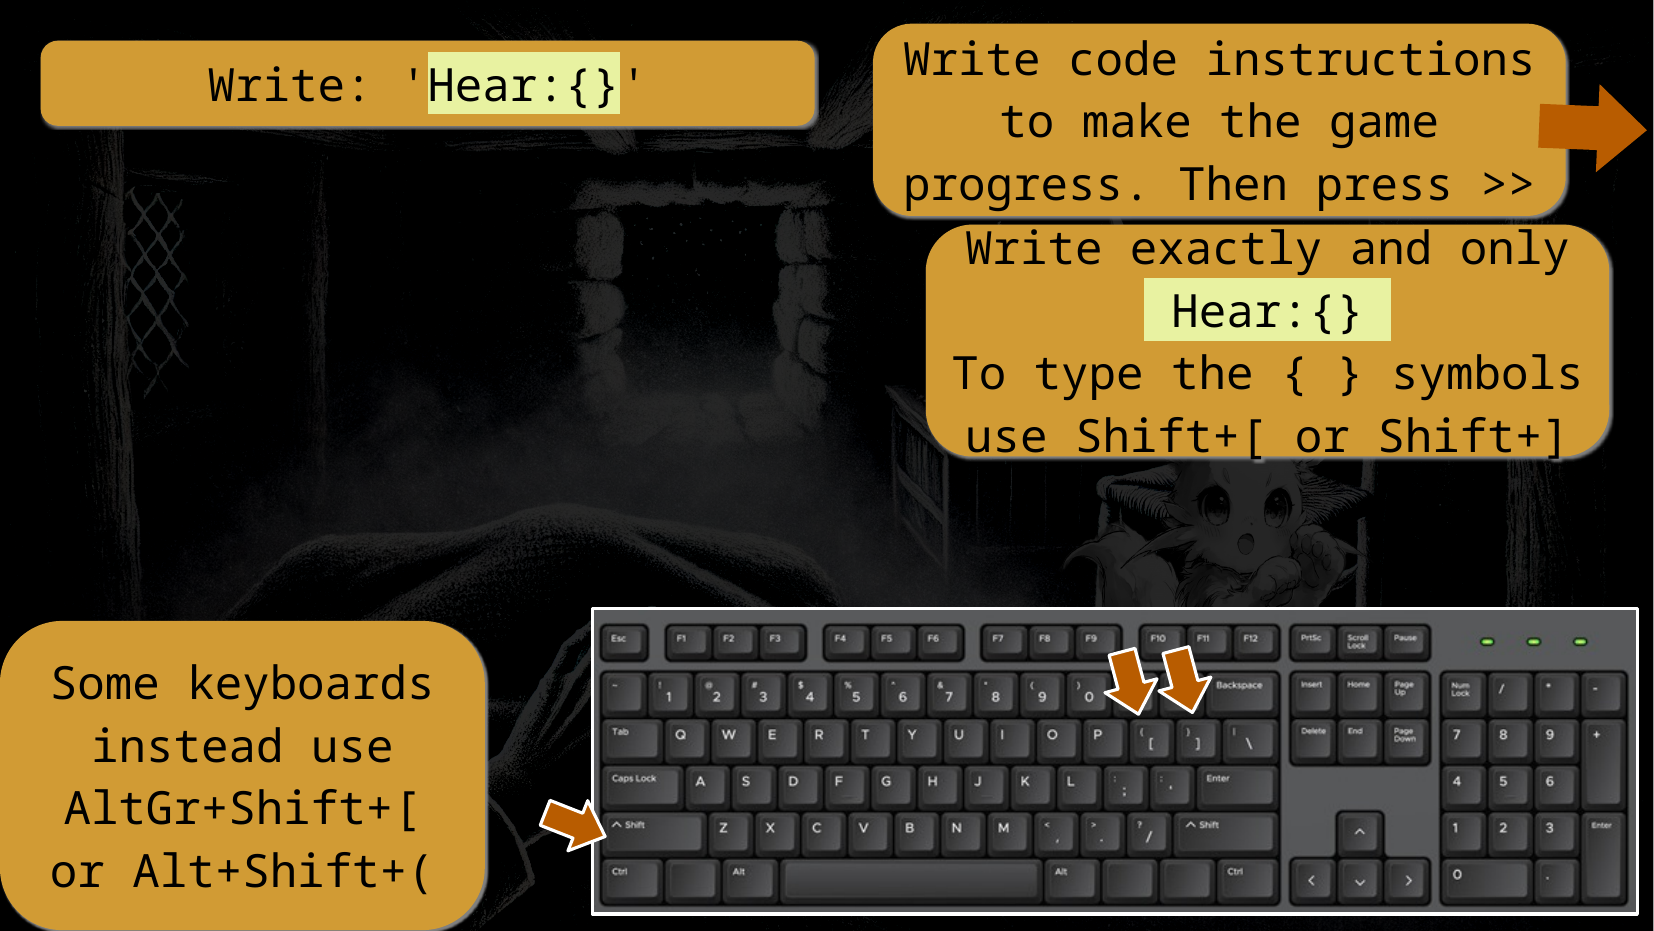

Write code instructions to make the game progress. Then press >>
Write: 'Hear:{}'
Write exactly and only
 Hear:{}
To type the { } symbols
use Shift+[ or Shift+]
Some keyboards instead use
AltGr+Shift+[
or Alt+Shift+(